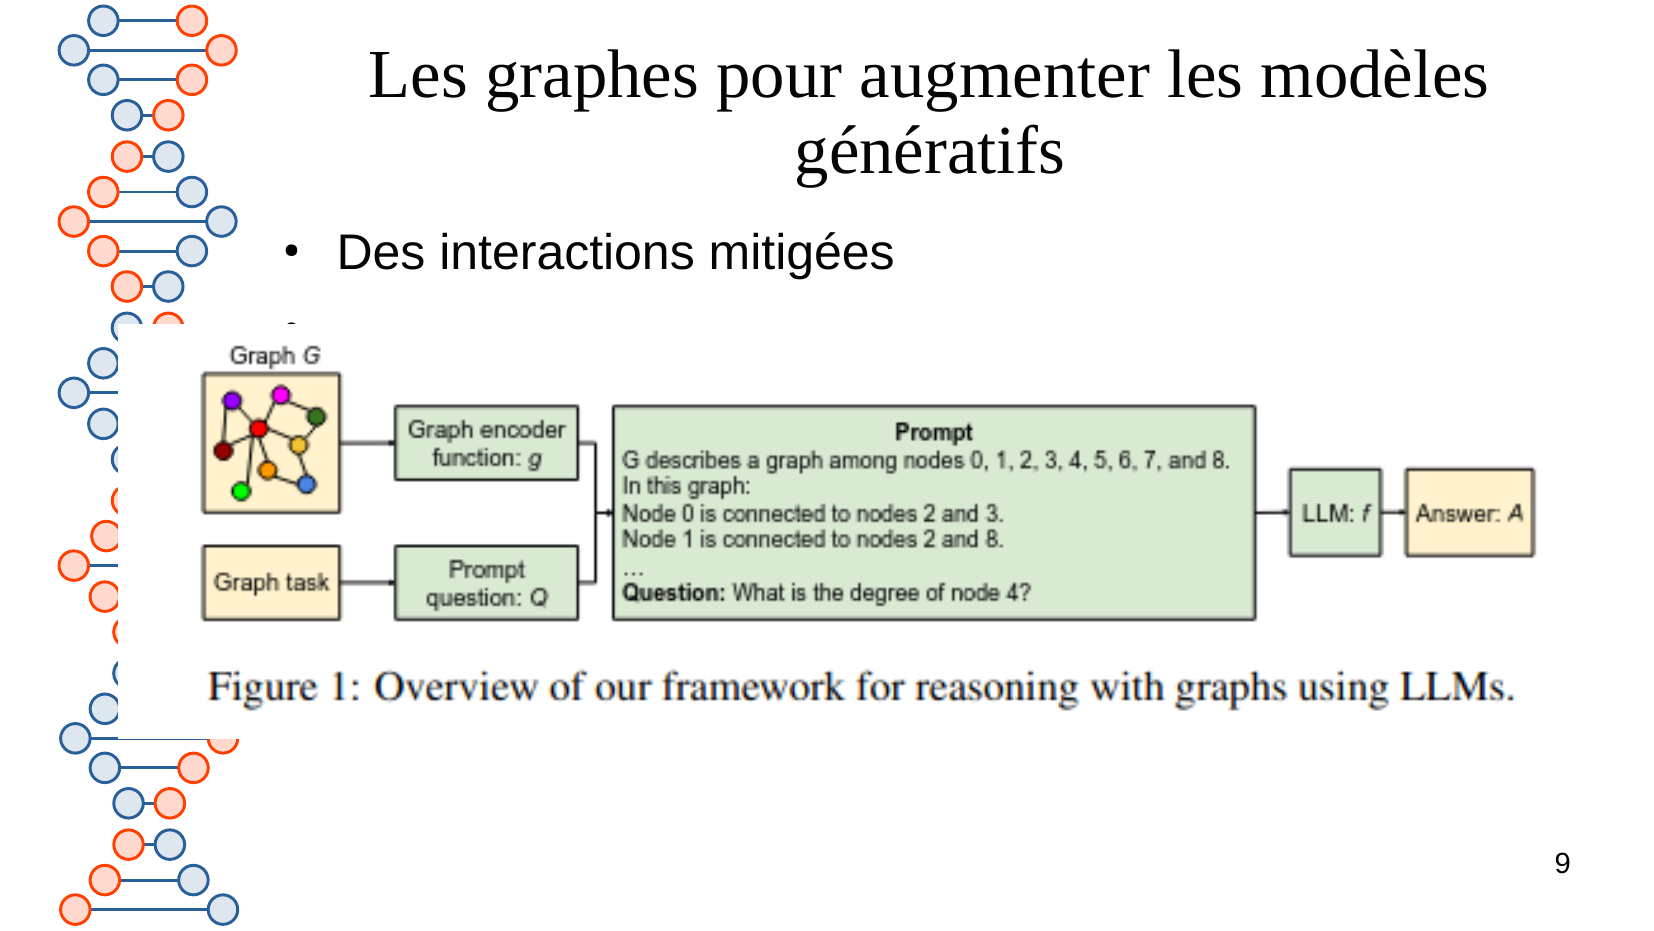

# Les graphes pour augmenter les modèles génératifs
Des interactions mitigées
9